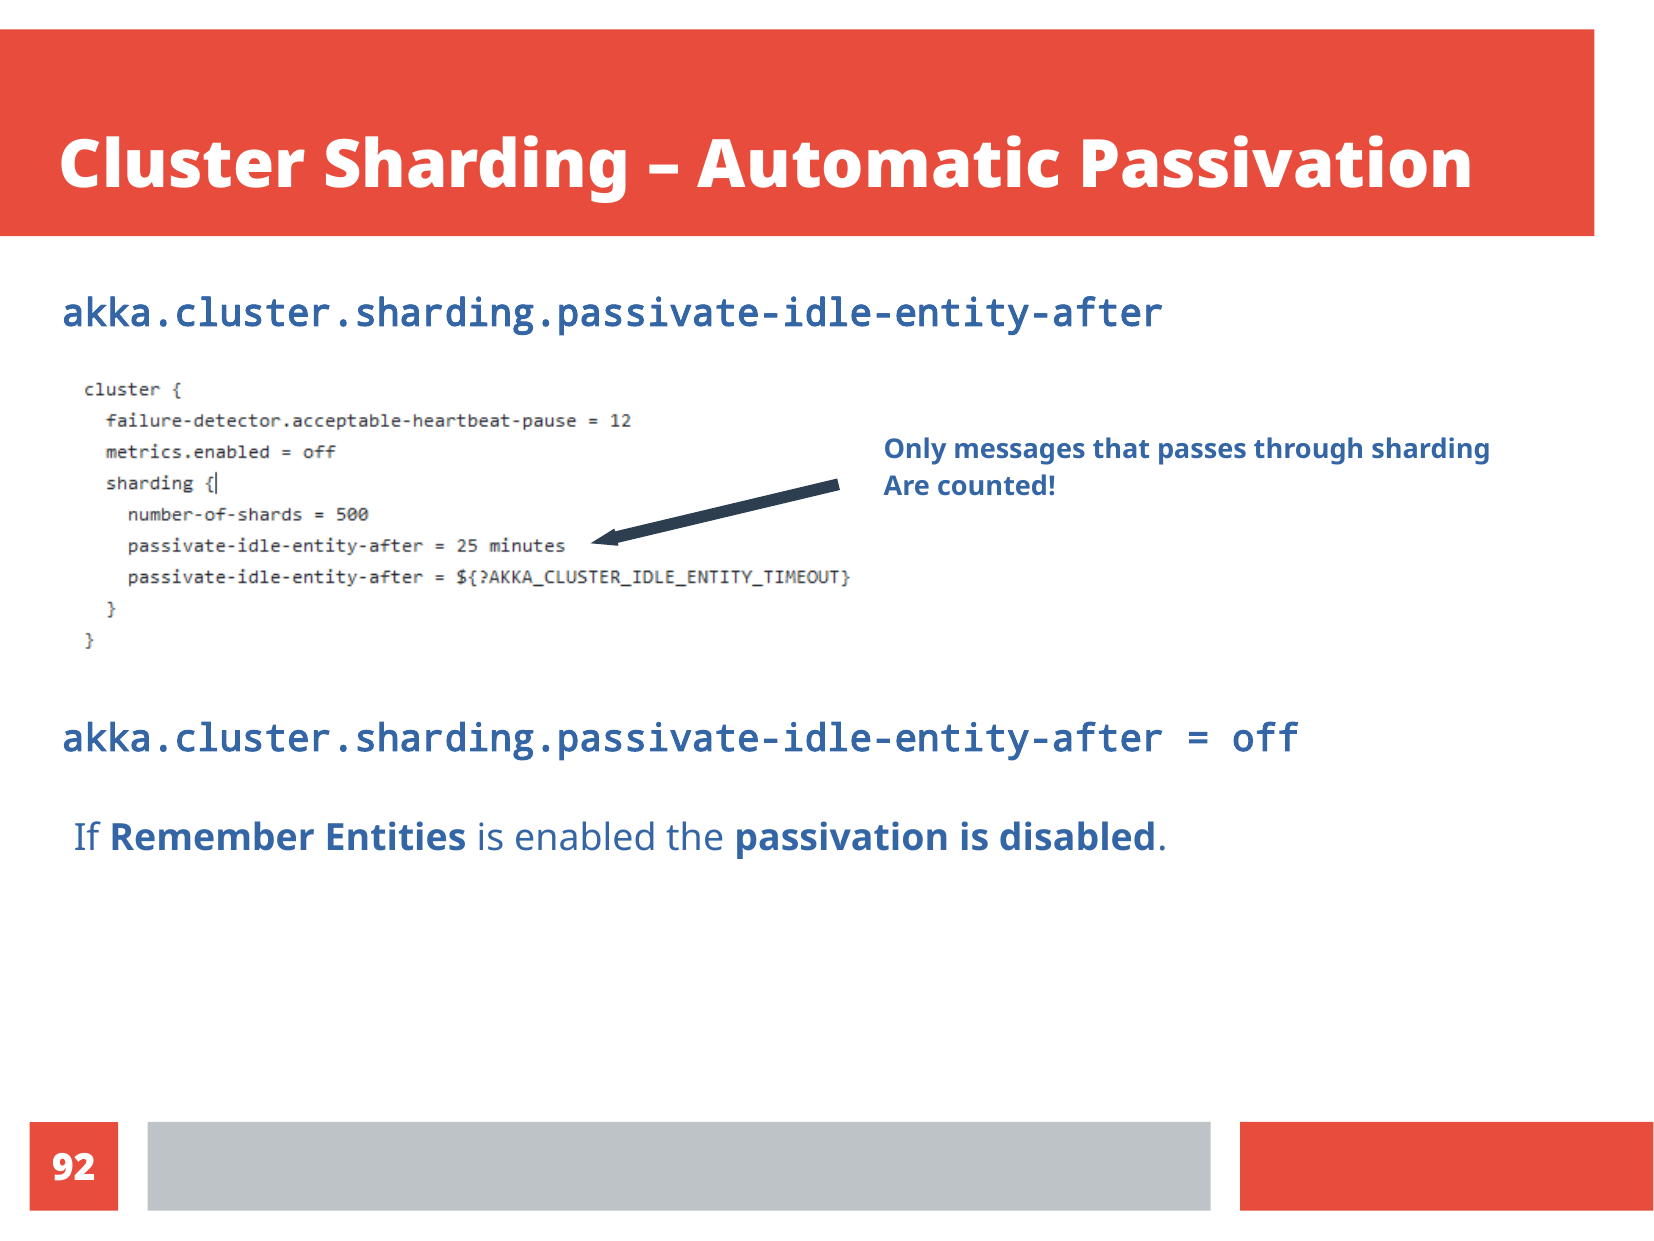

# Cluster Sharding – Automatic Passivation
akka.cluster.sharding.passivate-idle-entity-after
akka.cluster.sharding.passivate-idle-entity-after
akka.cluster.sharding.passivate-idle-entity-after
Only messages that passes through sharding
Are counted!
akka.cluster.sharding.passivate-idle-entity-after = off
If Remember Entities is enabled the passivation is disabled.
92